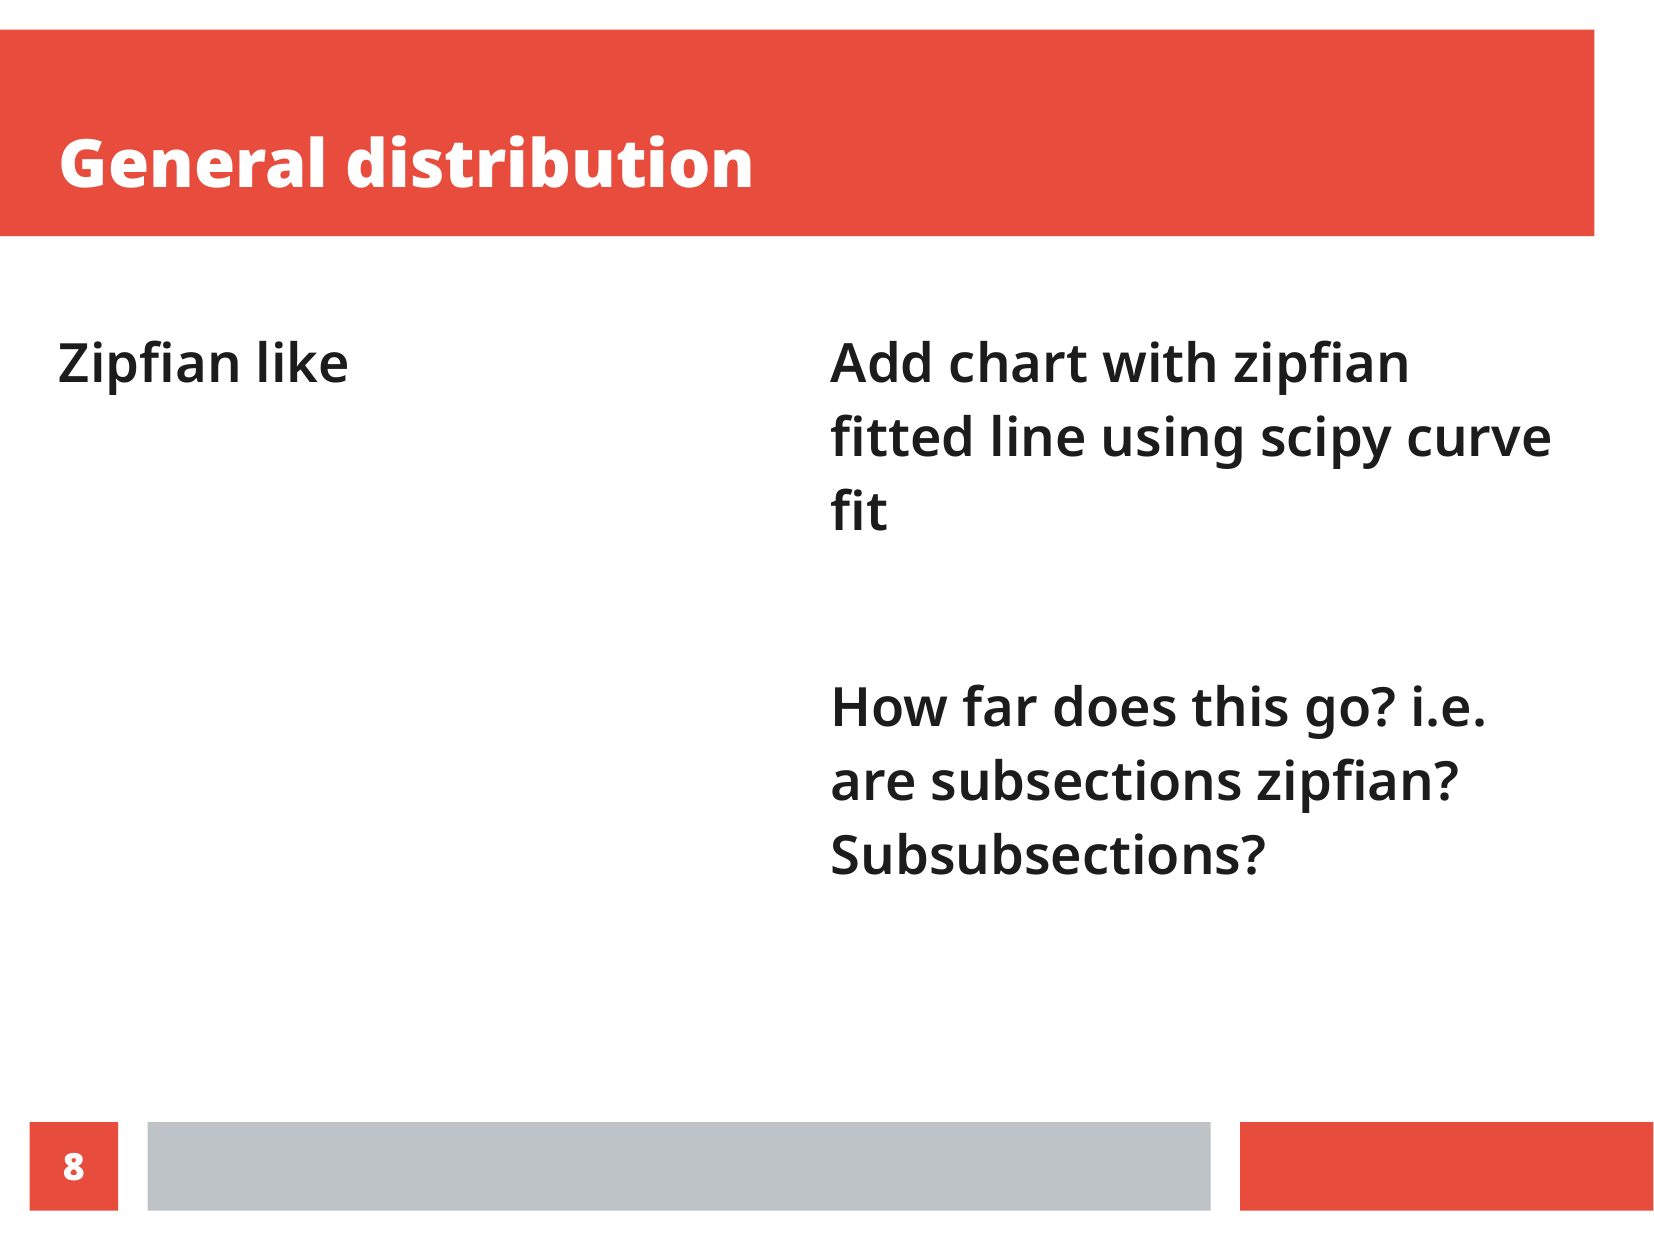

# General distribution
Zipfian like
Add chart with zipfian fitted line using scipy curve fit
How far does this go? i.e. are subsections zipfian? Subsubsections?
8